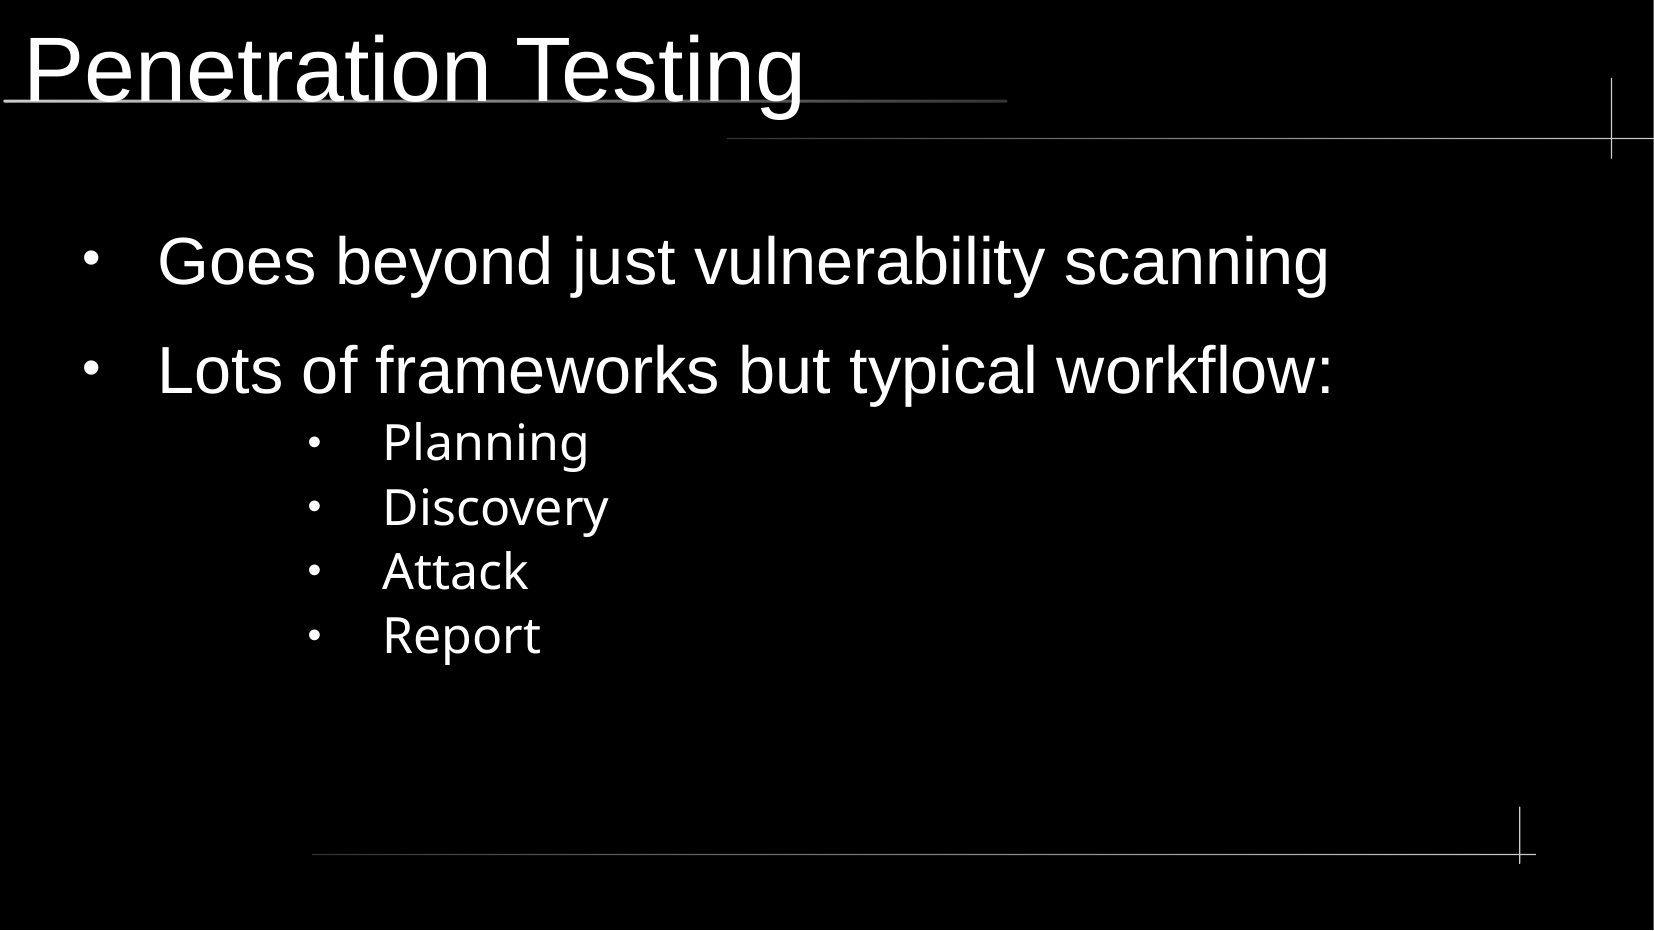

# Penetration Testing
Goes beyond just vulnerability scanning
Lots of frameworks but typical workflow:
Planning
Discovery
Attack
Report